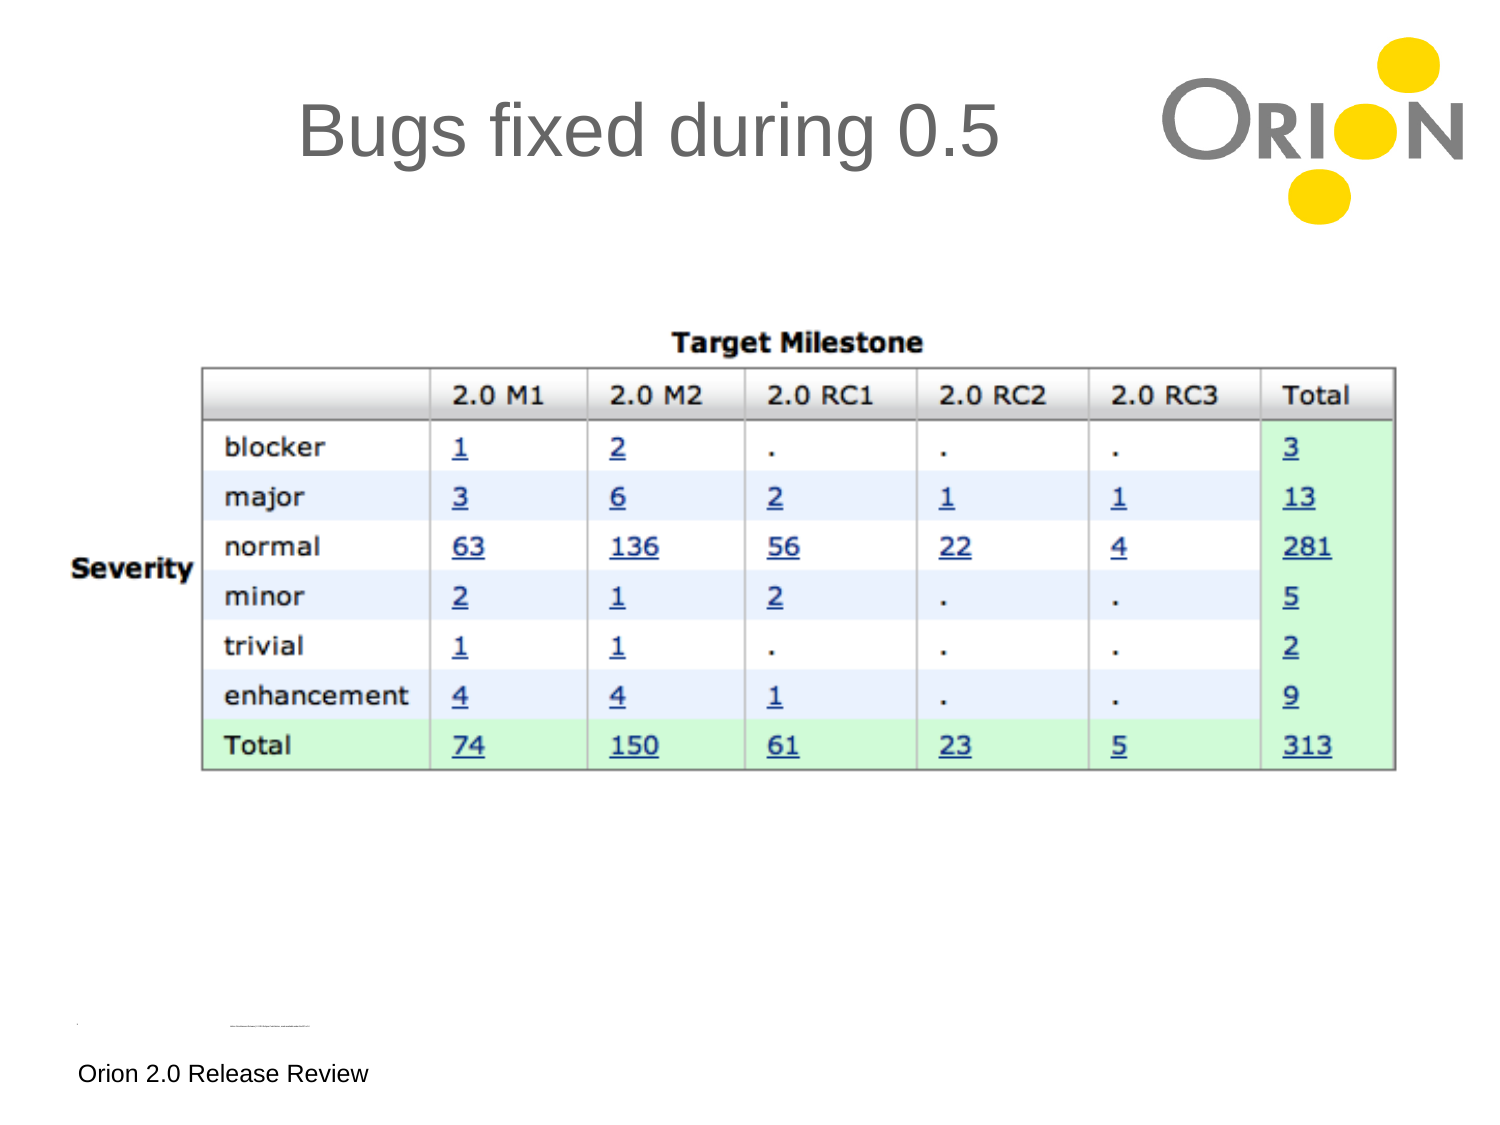

# Bugs fixed during 0.5
9
Copyright 2011